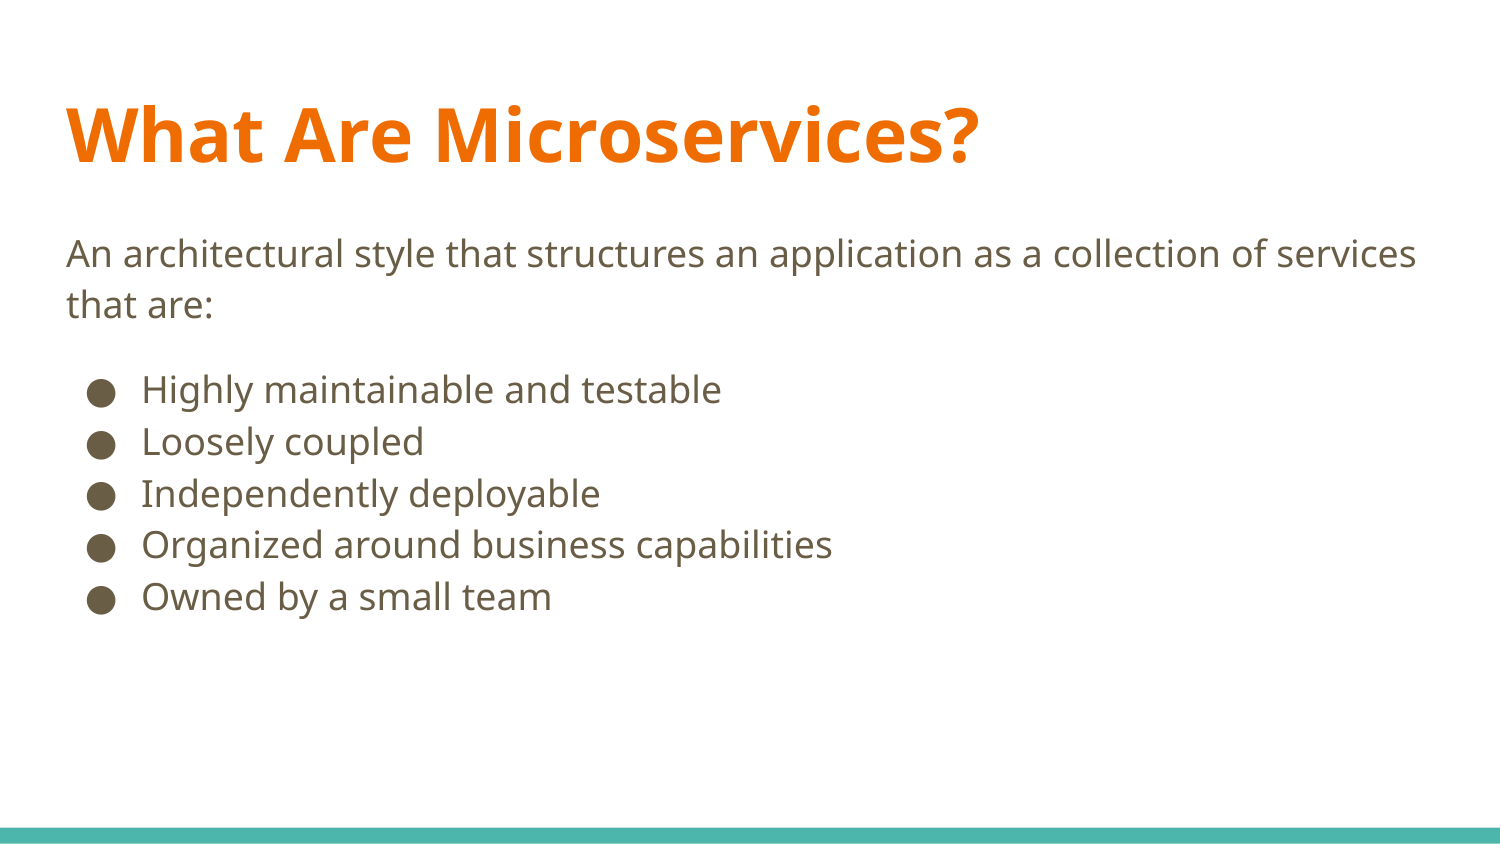

# What Are Microservices?
An architectural style that structures an application as a collection of services that are:
Highly maintainable and testable
Loosely coupled
Independently deployable
Organized around business capabilities
Owned by a small team